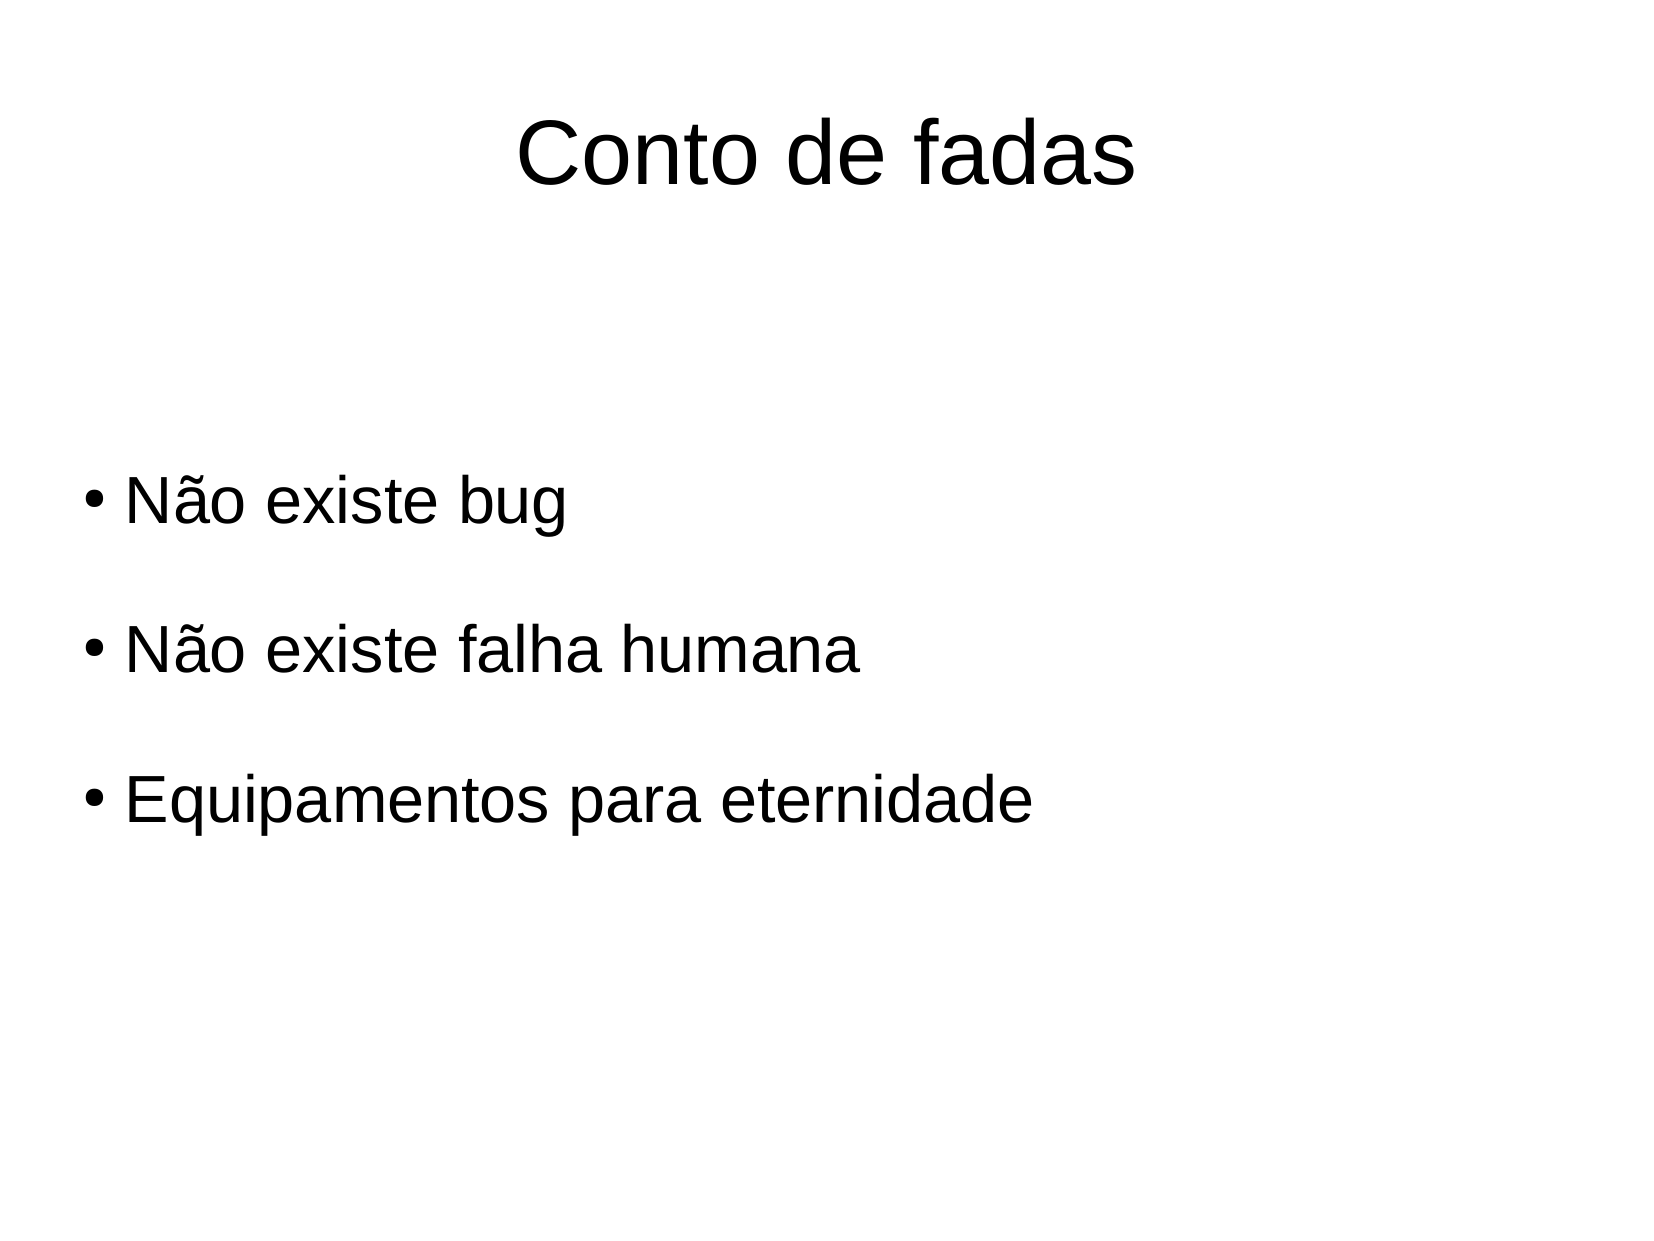

Conto de fadas
# Não existe bug
 Não existe falha humana
 Equipamentos para eternidade